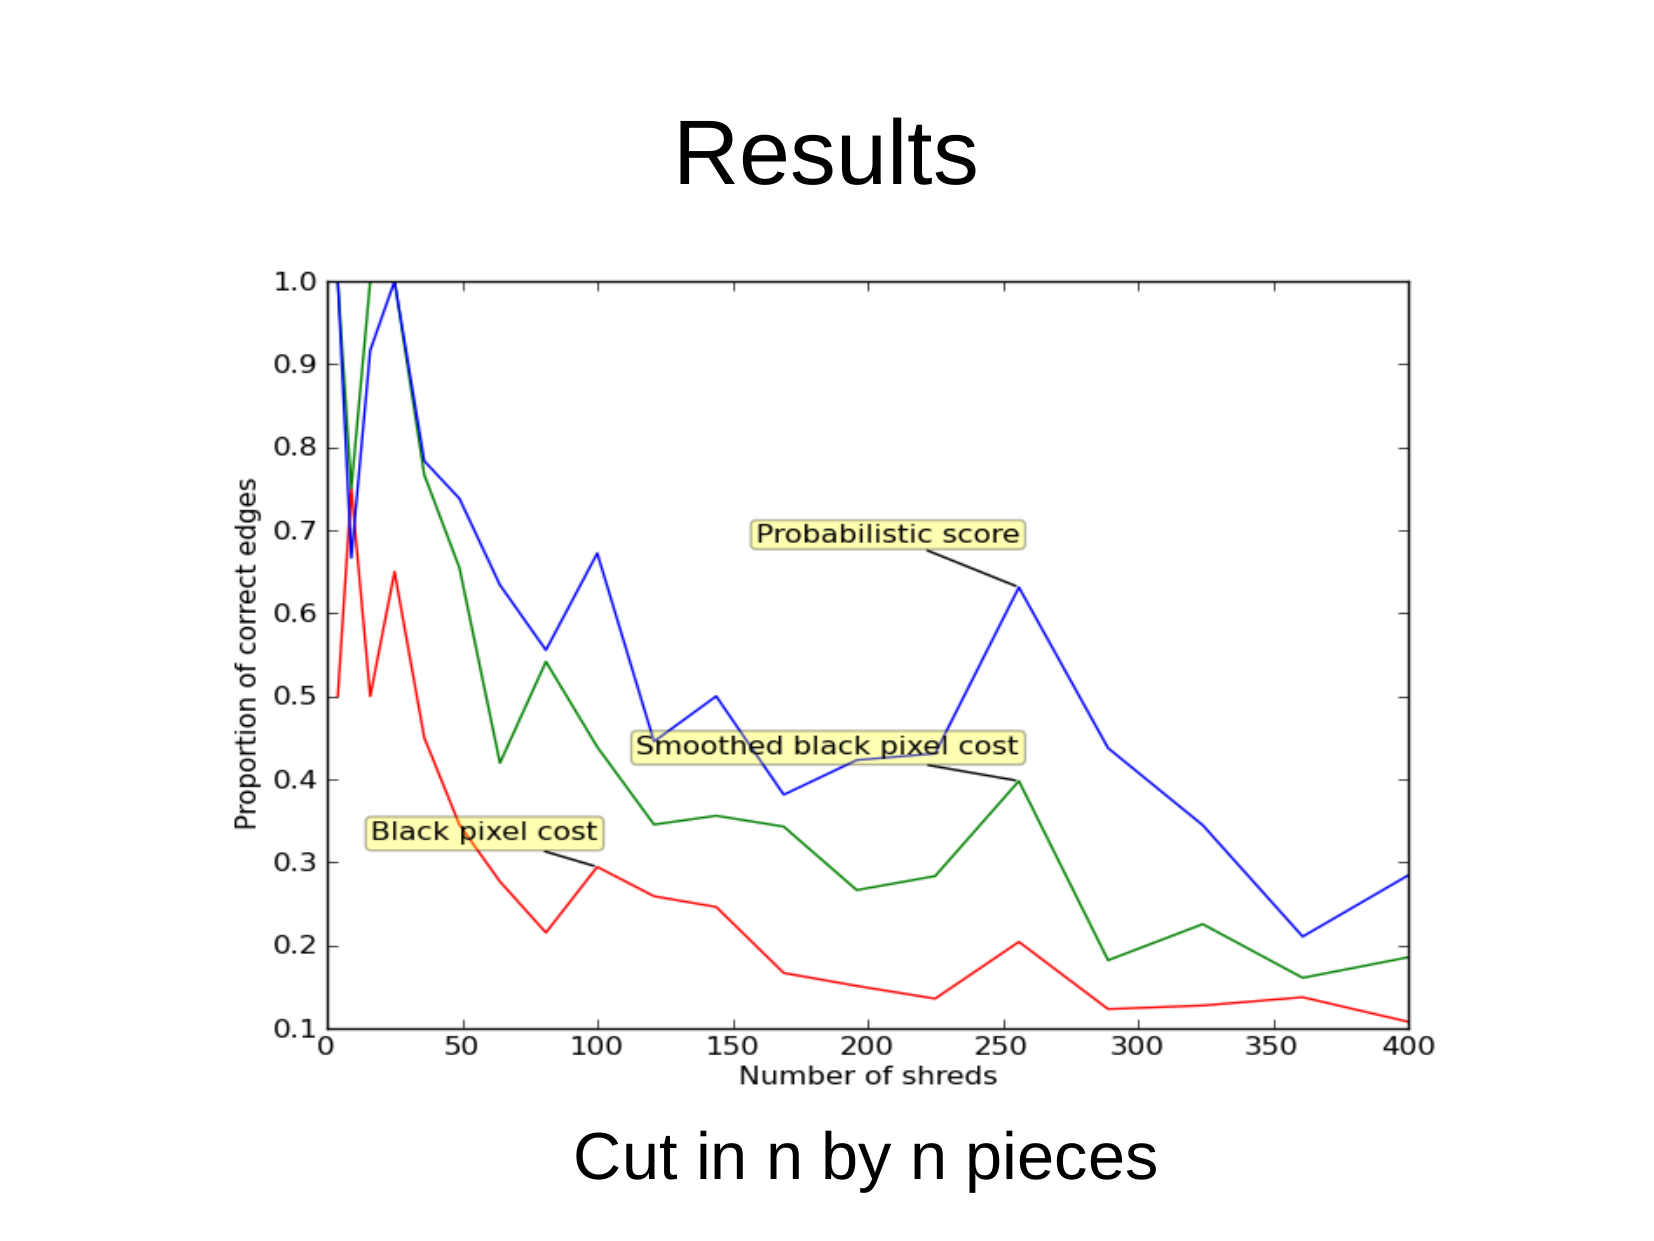

# Results
 Cut in n by n pieces